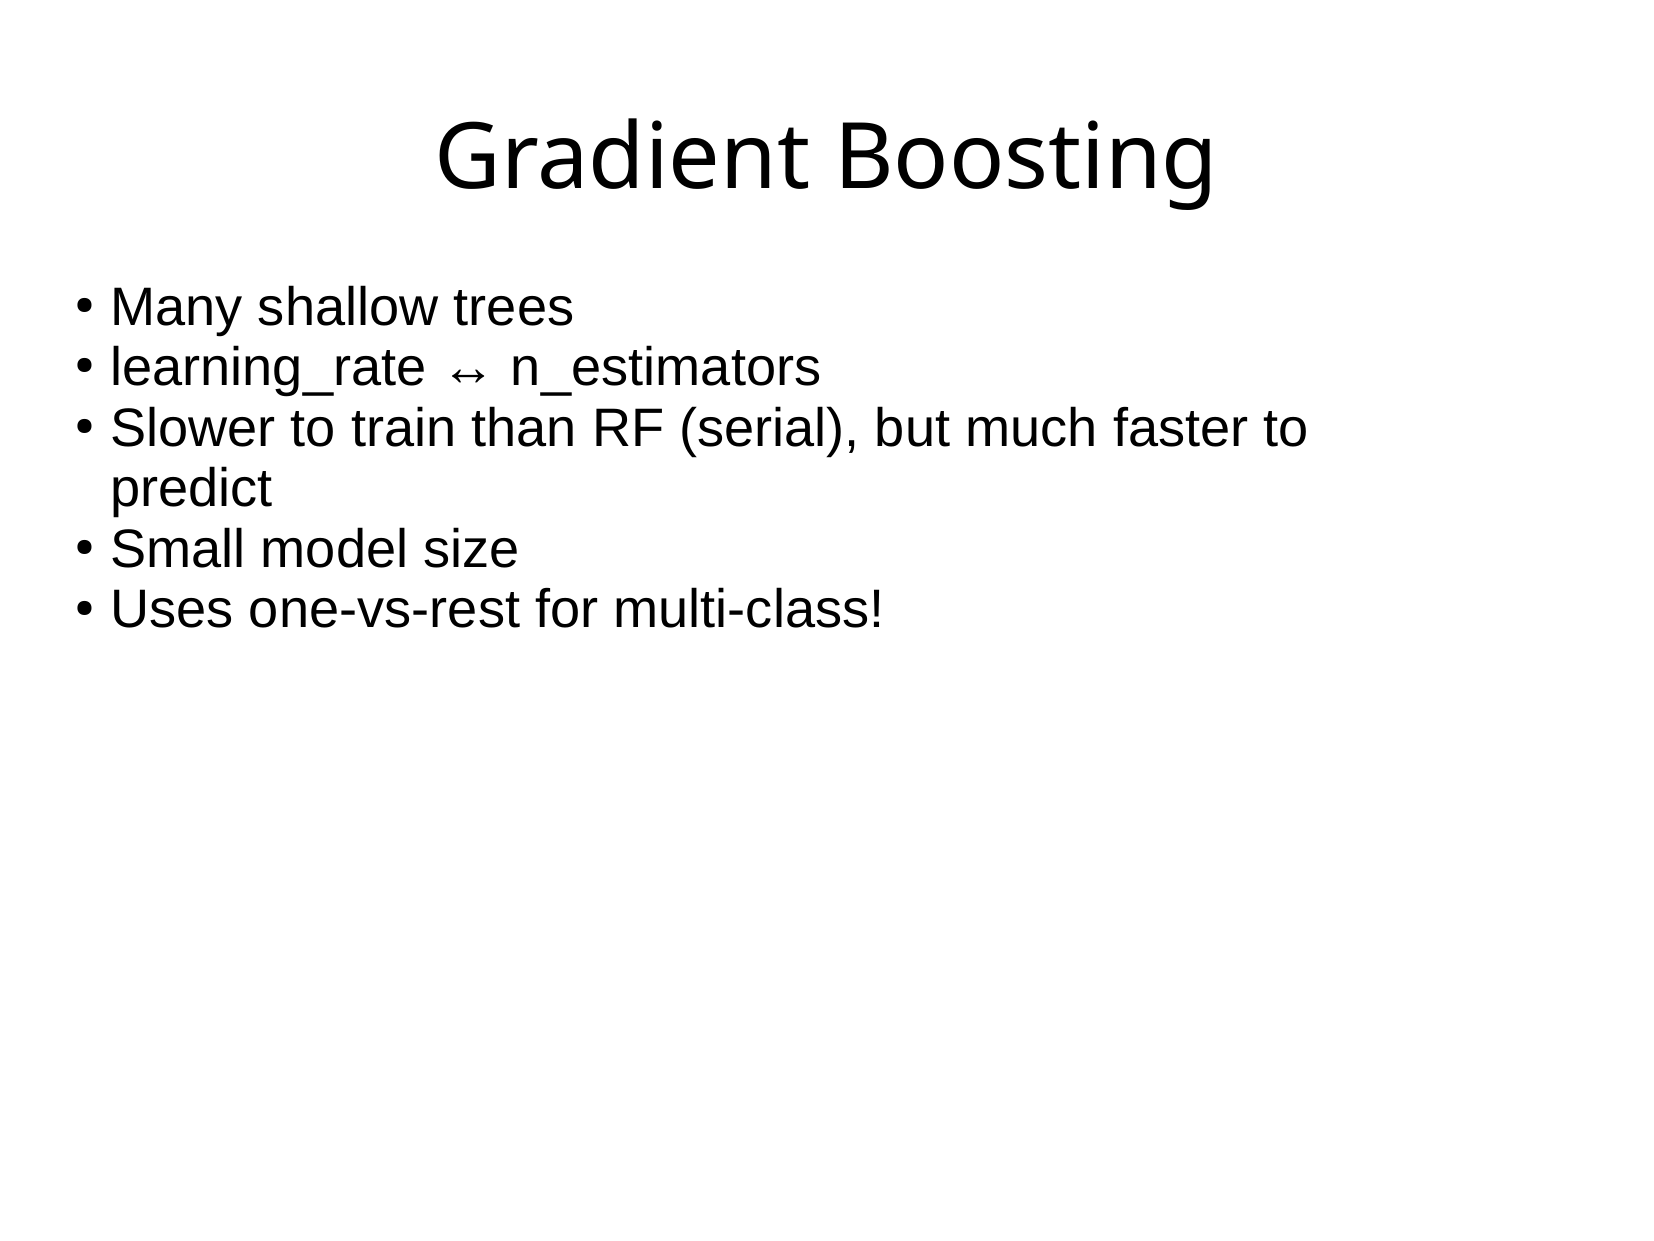

# Gradient Boosting
Many shallow trees
learning_rate ↔ n_estimators
Slower to train than RF (serial), but much faster to predict
Small model size
Uses one-vs-rest for multi-class!